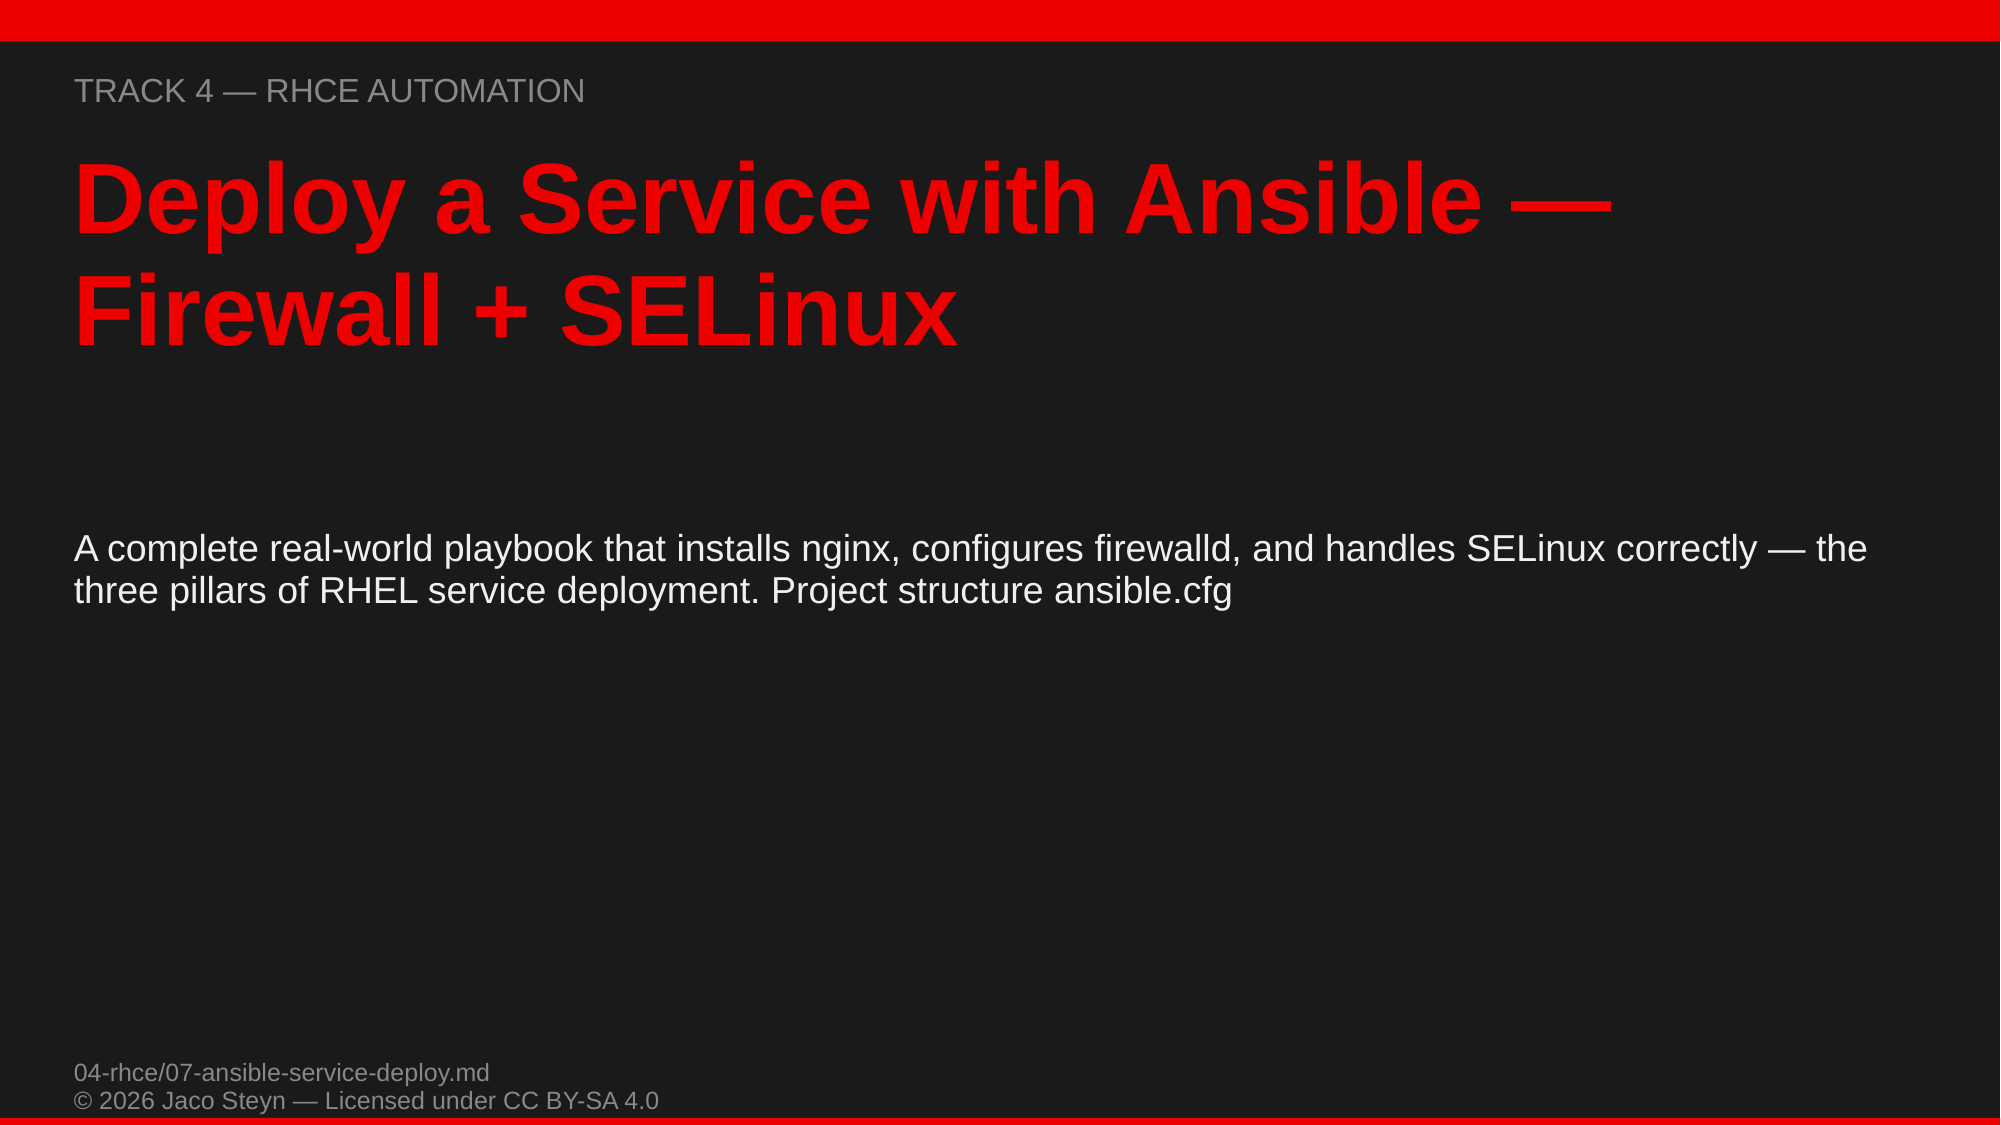

TRACK 4 — RHCE AUTOMATION
Deploy a Service with Ansible — Firewall + SELinux
A complete real-world playbook that installs nginx, configures firewalld, and handles SELinux correctly — the three pillars of RHEL service deployment. Project structure ansible.cfg
04-rhce/07-ansible-service-deploy.md
© 2026 Jaco Steyn — Licensed under CC BY-SA 4.0